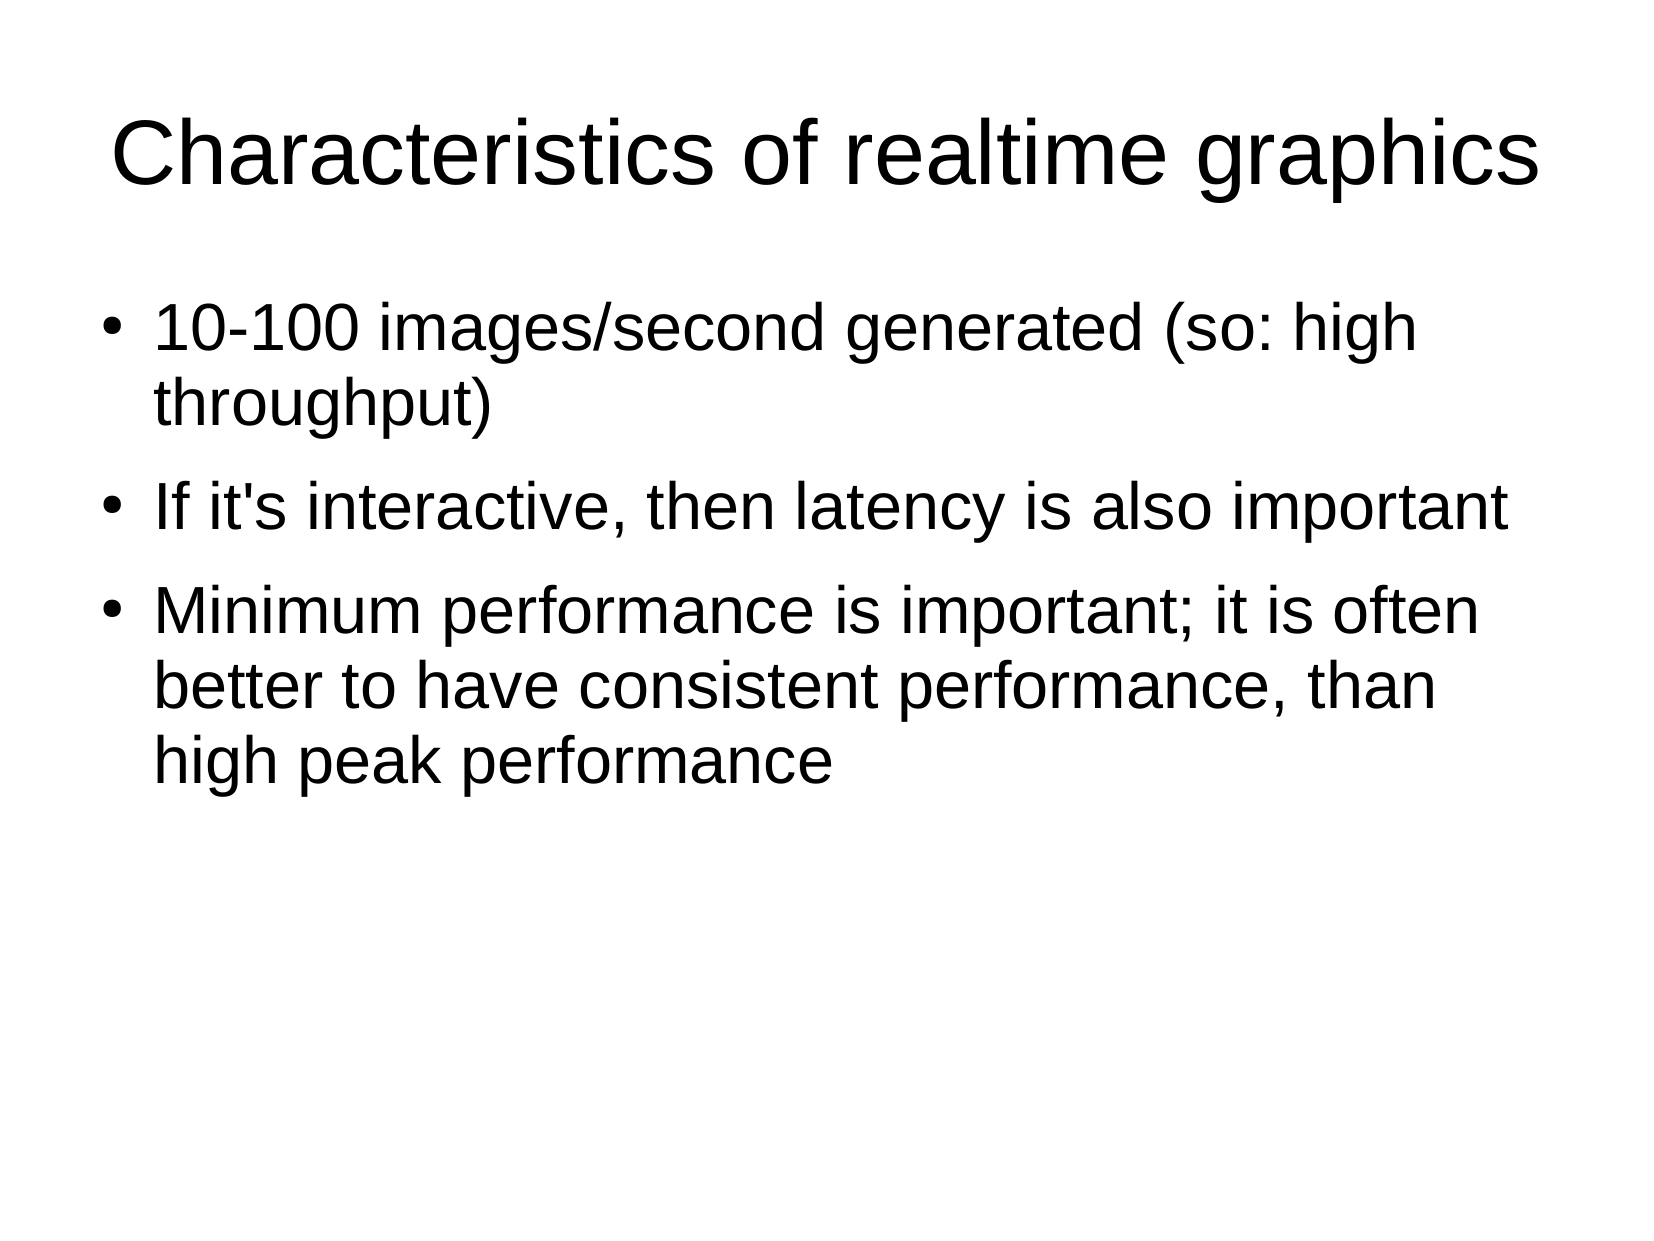

# Characteristics of realtime graphics
10-100 images/second generated (so: high throughput)
If it's interactive, then latency is also important
Minimum performance is important; it is often better to have consistent performance, than high peak performance